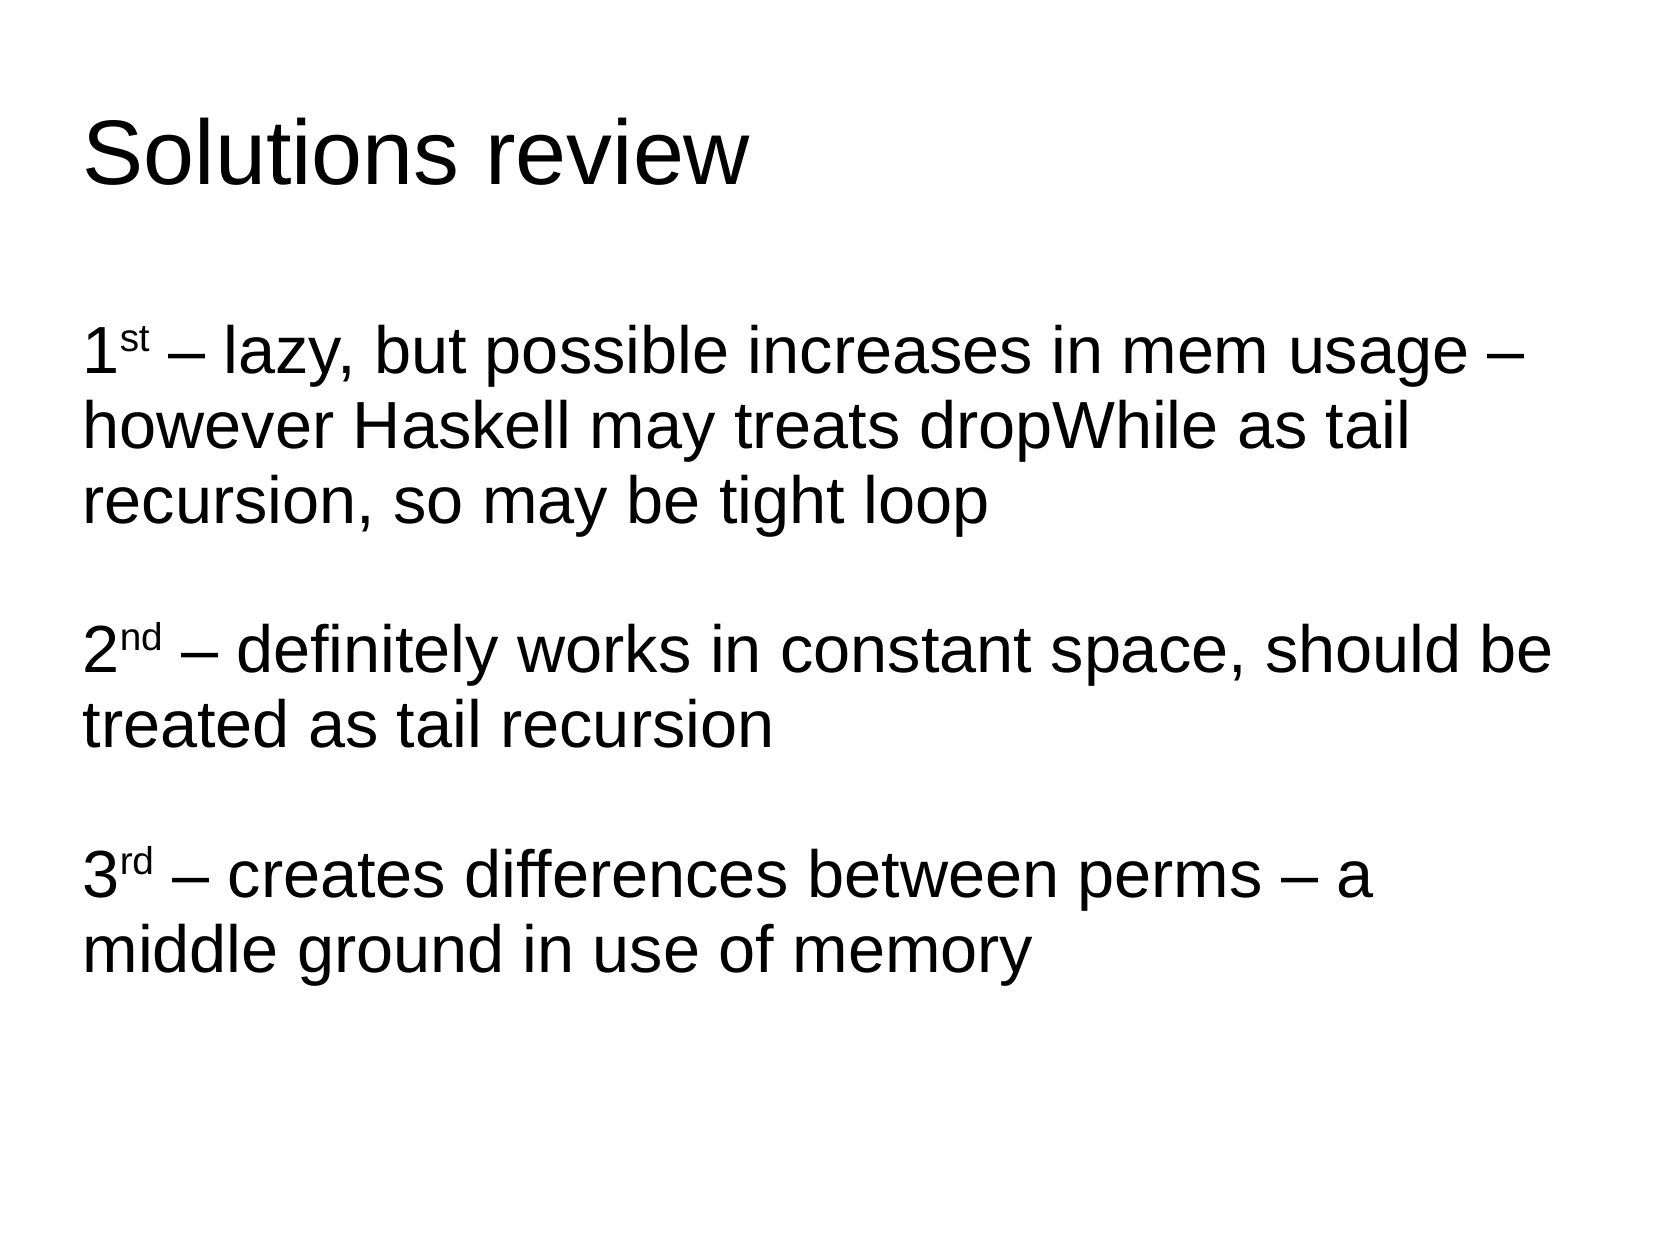

# Solutions review
1st – lazy, but possible increases in mem usage – however Haskell may treats dropWhile as tail recursion, so may be tight loop
2nd – definitely works in constant space, should be treated as tail recursion
3rd – creates differences between perms – a middle ground in use of memory